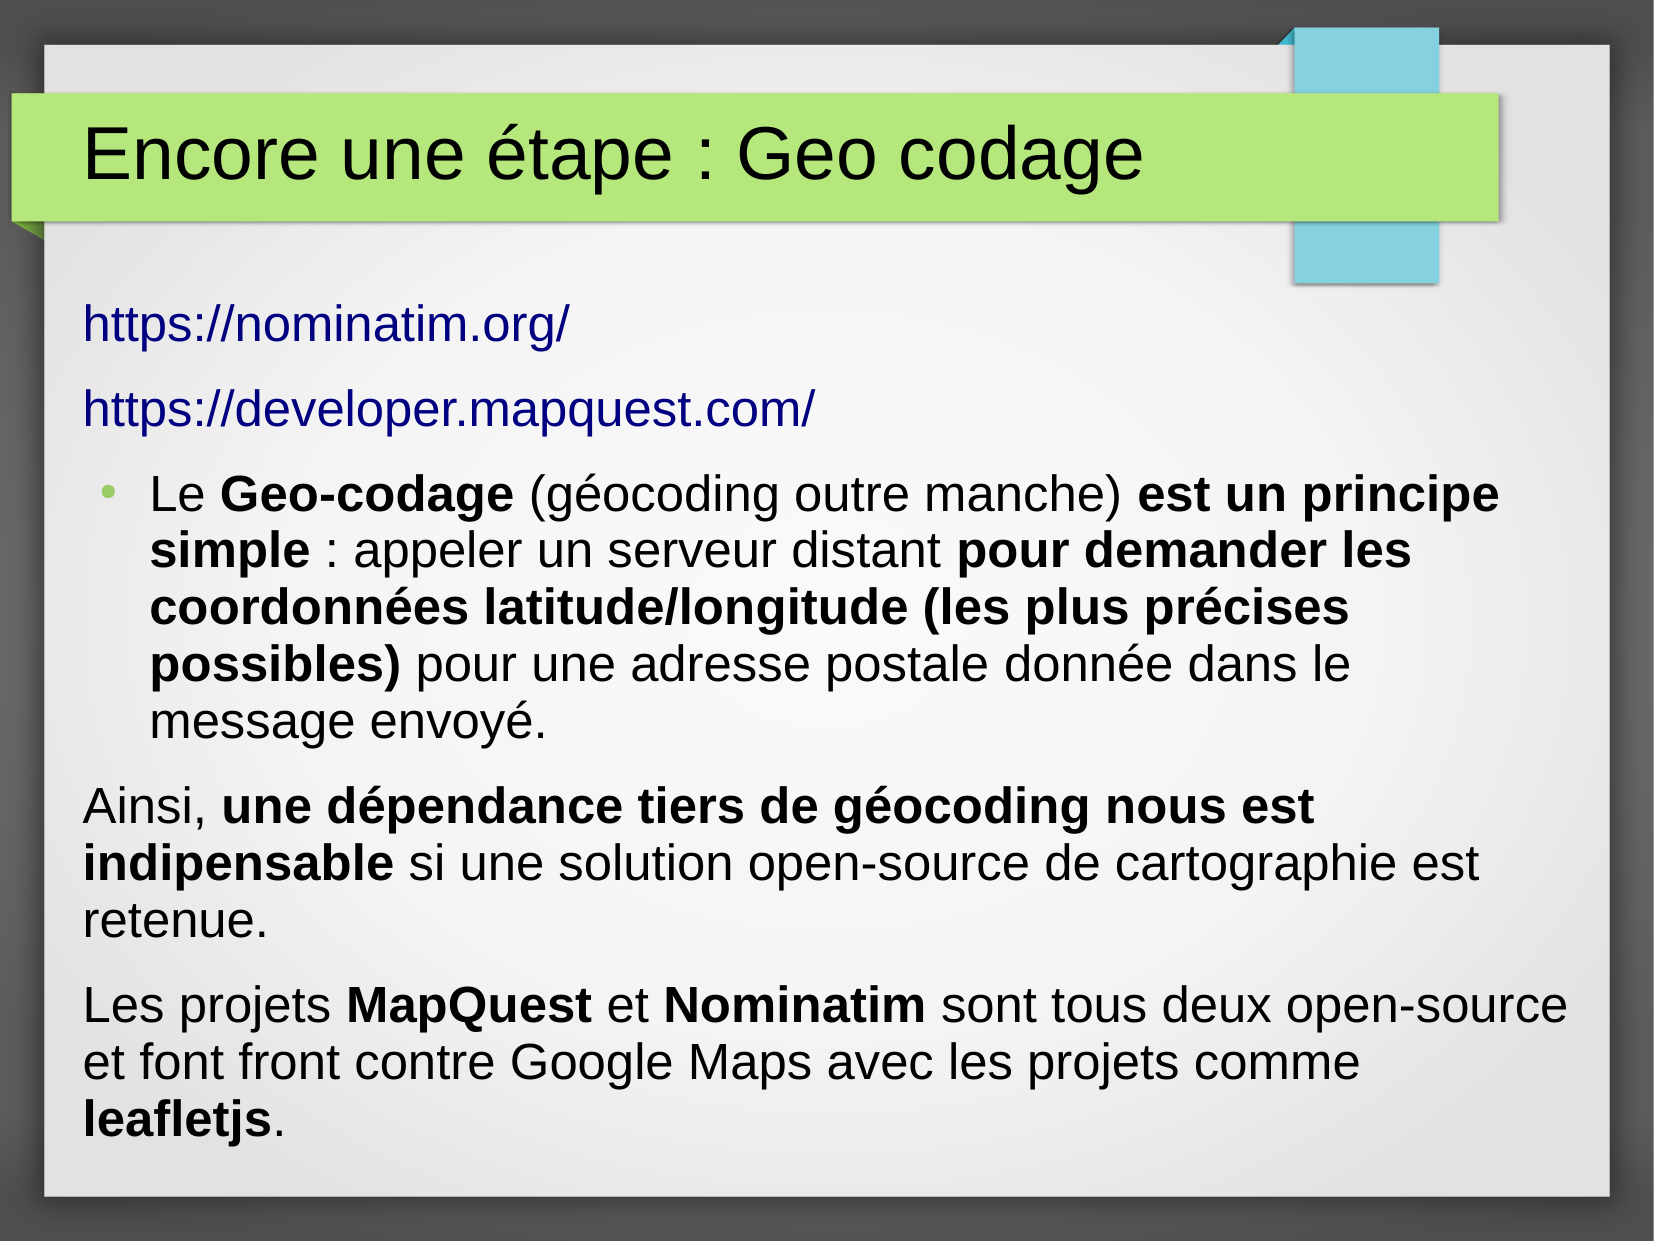

# Encore une étape : Geo codage
https://nominatim.org/
https://developer.mapquest.com/
Le Geo-codage (géocoding outre manche) est un principe simple : appeler un serveur distant pour demander les coordonnées latitude/longitude (les plus précises possibles) pour une adresse postale donnée dans le message envoyé.
Ainsi, une dépendance tiers de géocoding nous est indipensable si une solution open-source de cartographie est retenue.
Les projets MapQuest et Nominatim sont tous deux open-source et font front contre Google Maps avec les projets comme leafletjs.